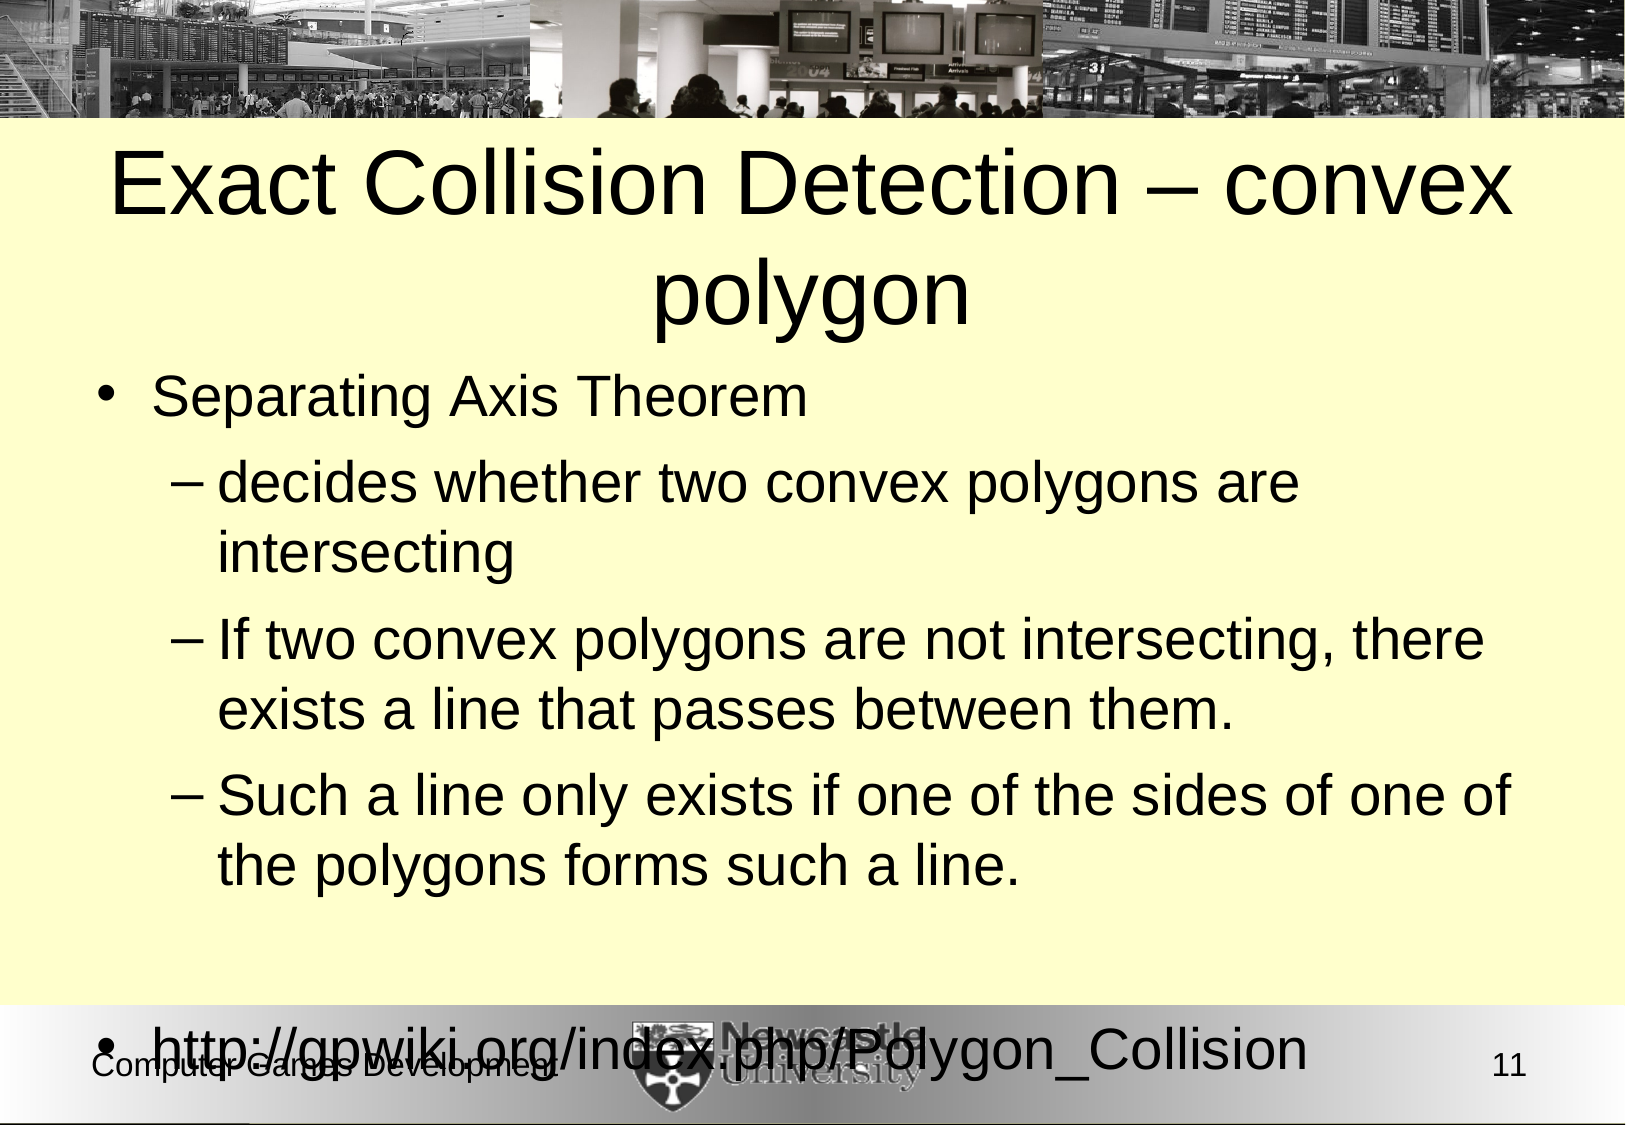

Exact Collision Detection – convex polygon
Separating Axis Theorem
decides whether two convex polygons are intersecting
If two convex polygons are not intersecting, there exists a line that passes between them.
Such a line only exists if one of the sides of one of the polygons forms such a line.
http://gpwiki.org/index.php/Polygon_Collision
Computer Games Development